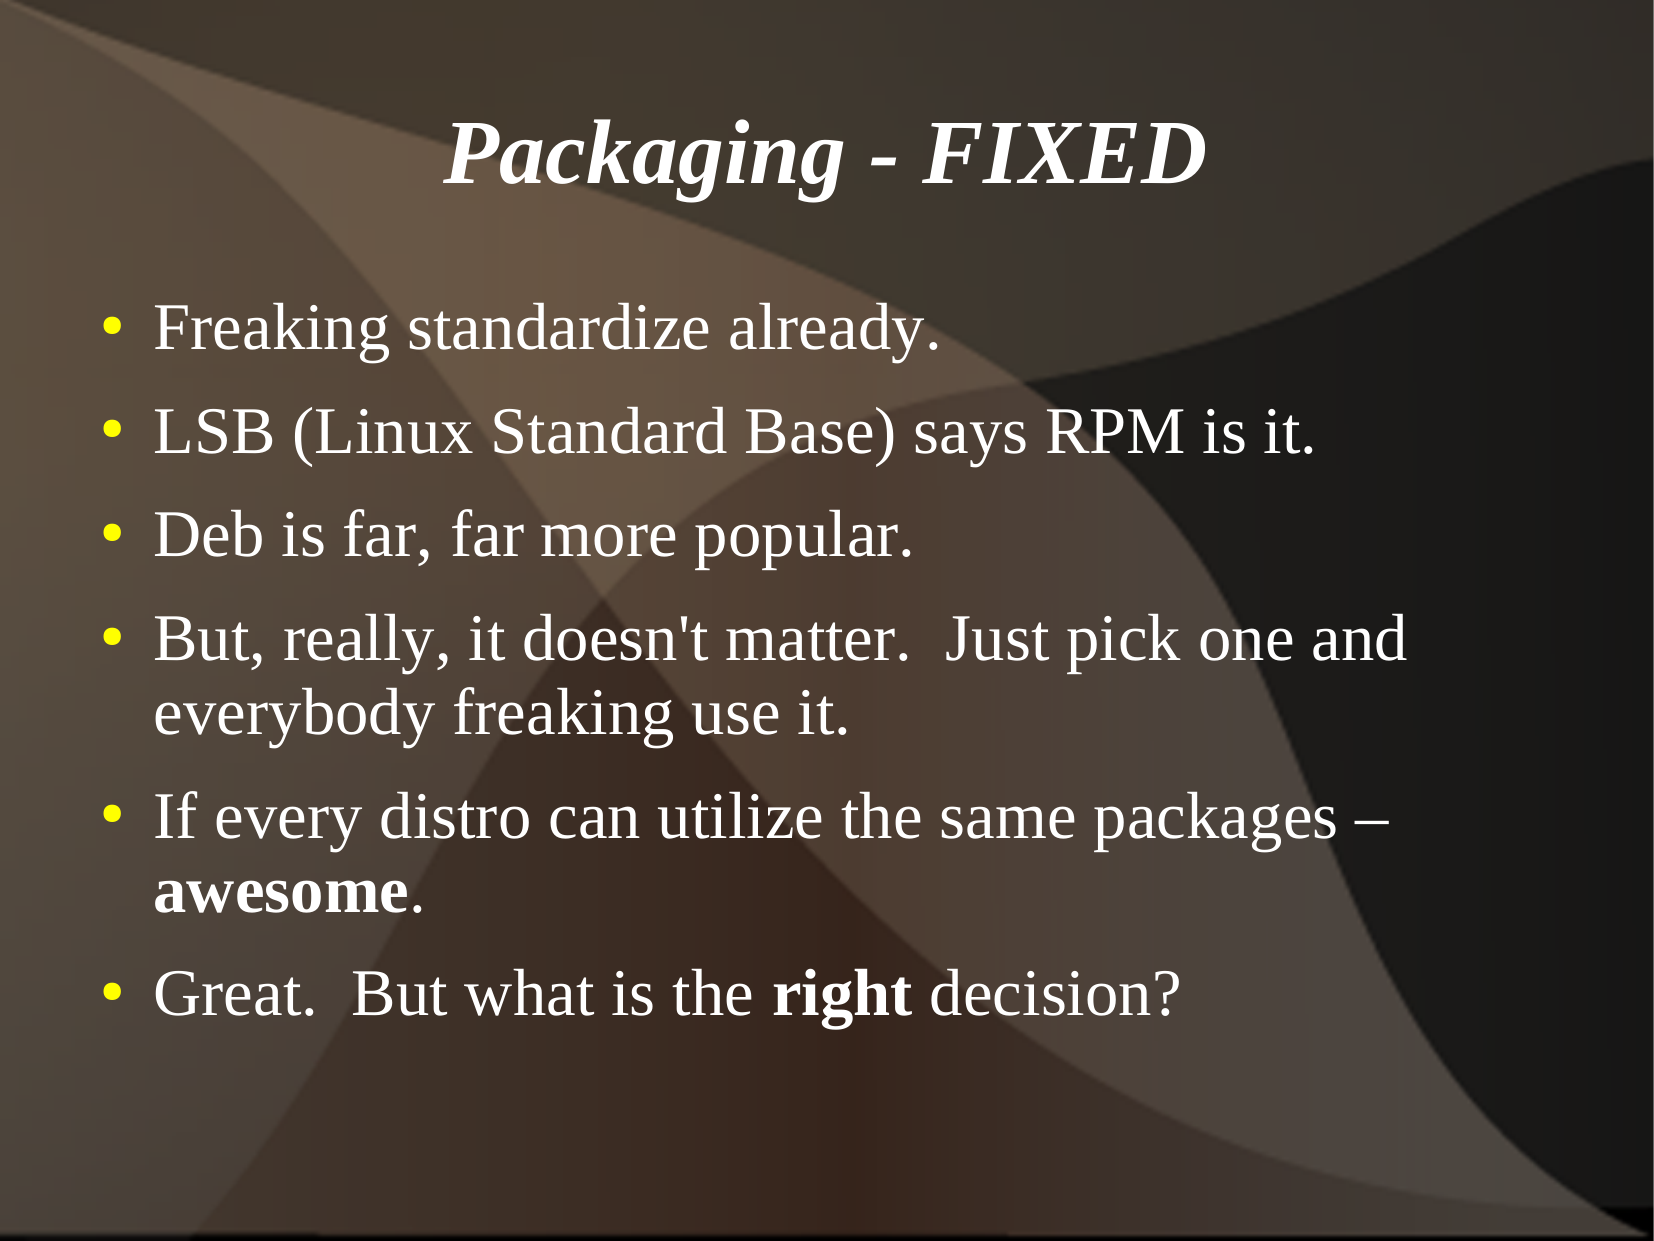

# Packaging - FIXED
Freaking standardize already.
LSB (Linux Standard Base) says RPM is it.
Deb is far, far more popular.
But, really, it doesn't matter. Just pick one and everybody freaking use it.
If every distro can utilize the same packages – awesome.
Great. But what is the right decision?